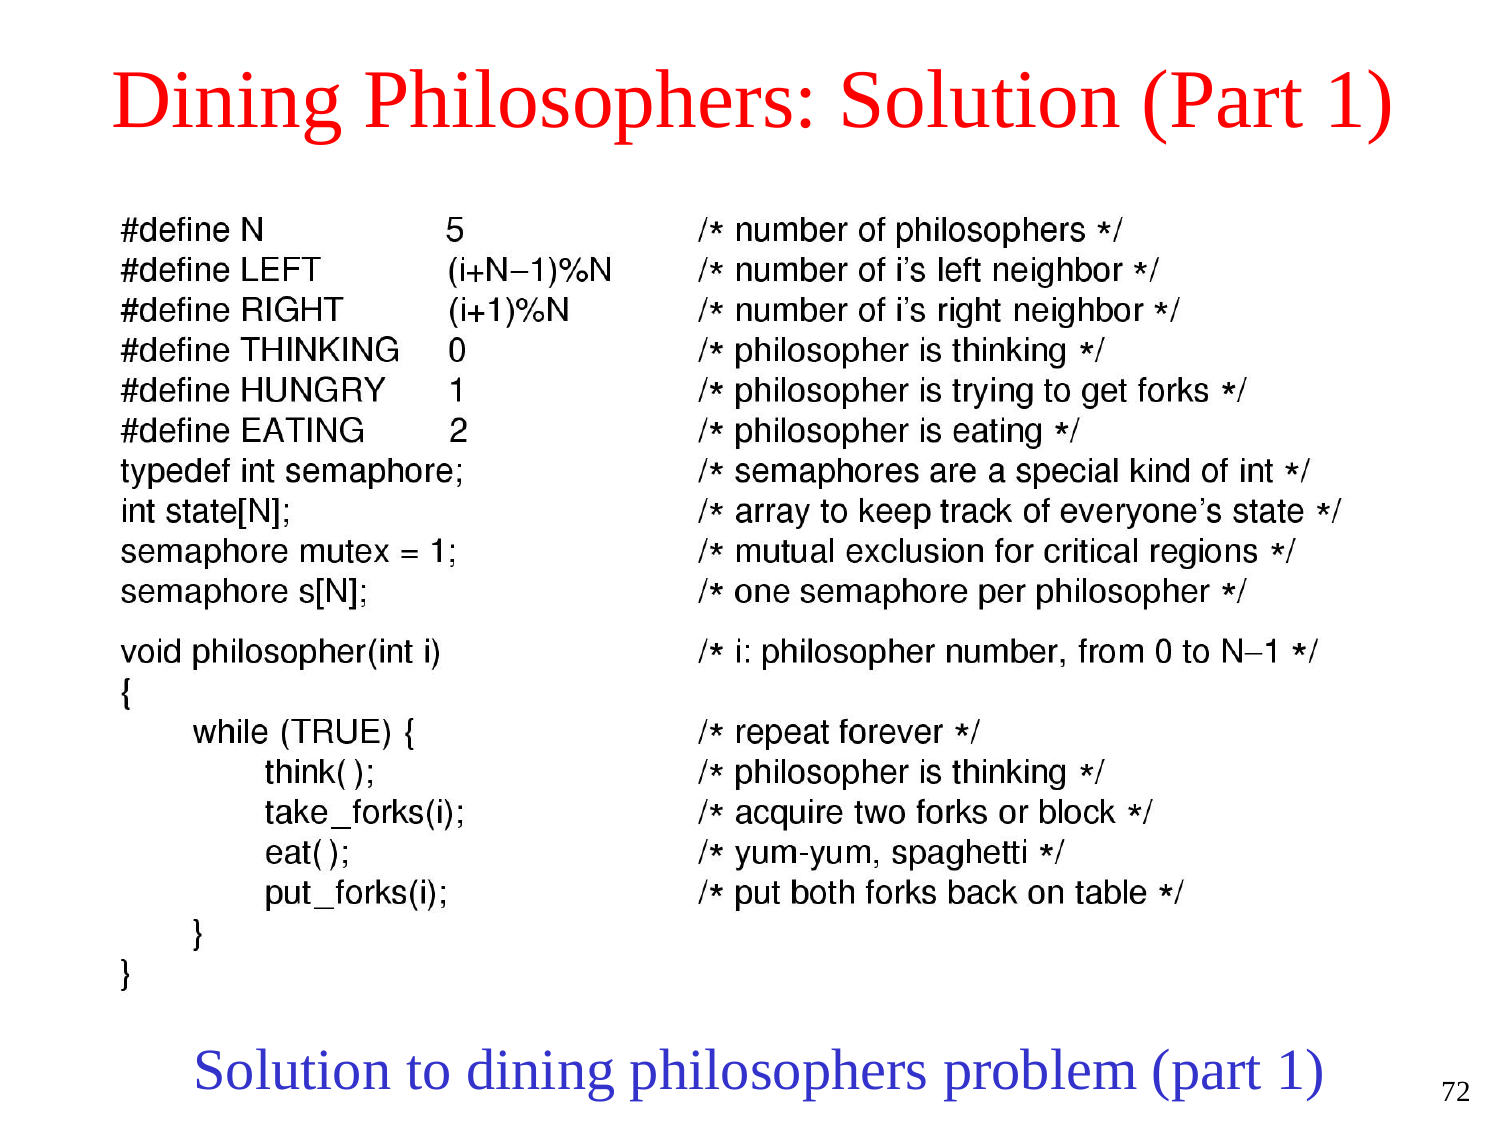

Dining Philosophers: Solution (Part 1)
Solution to dining philosophers problem (part 1)